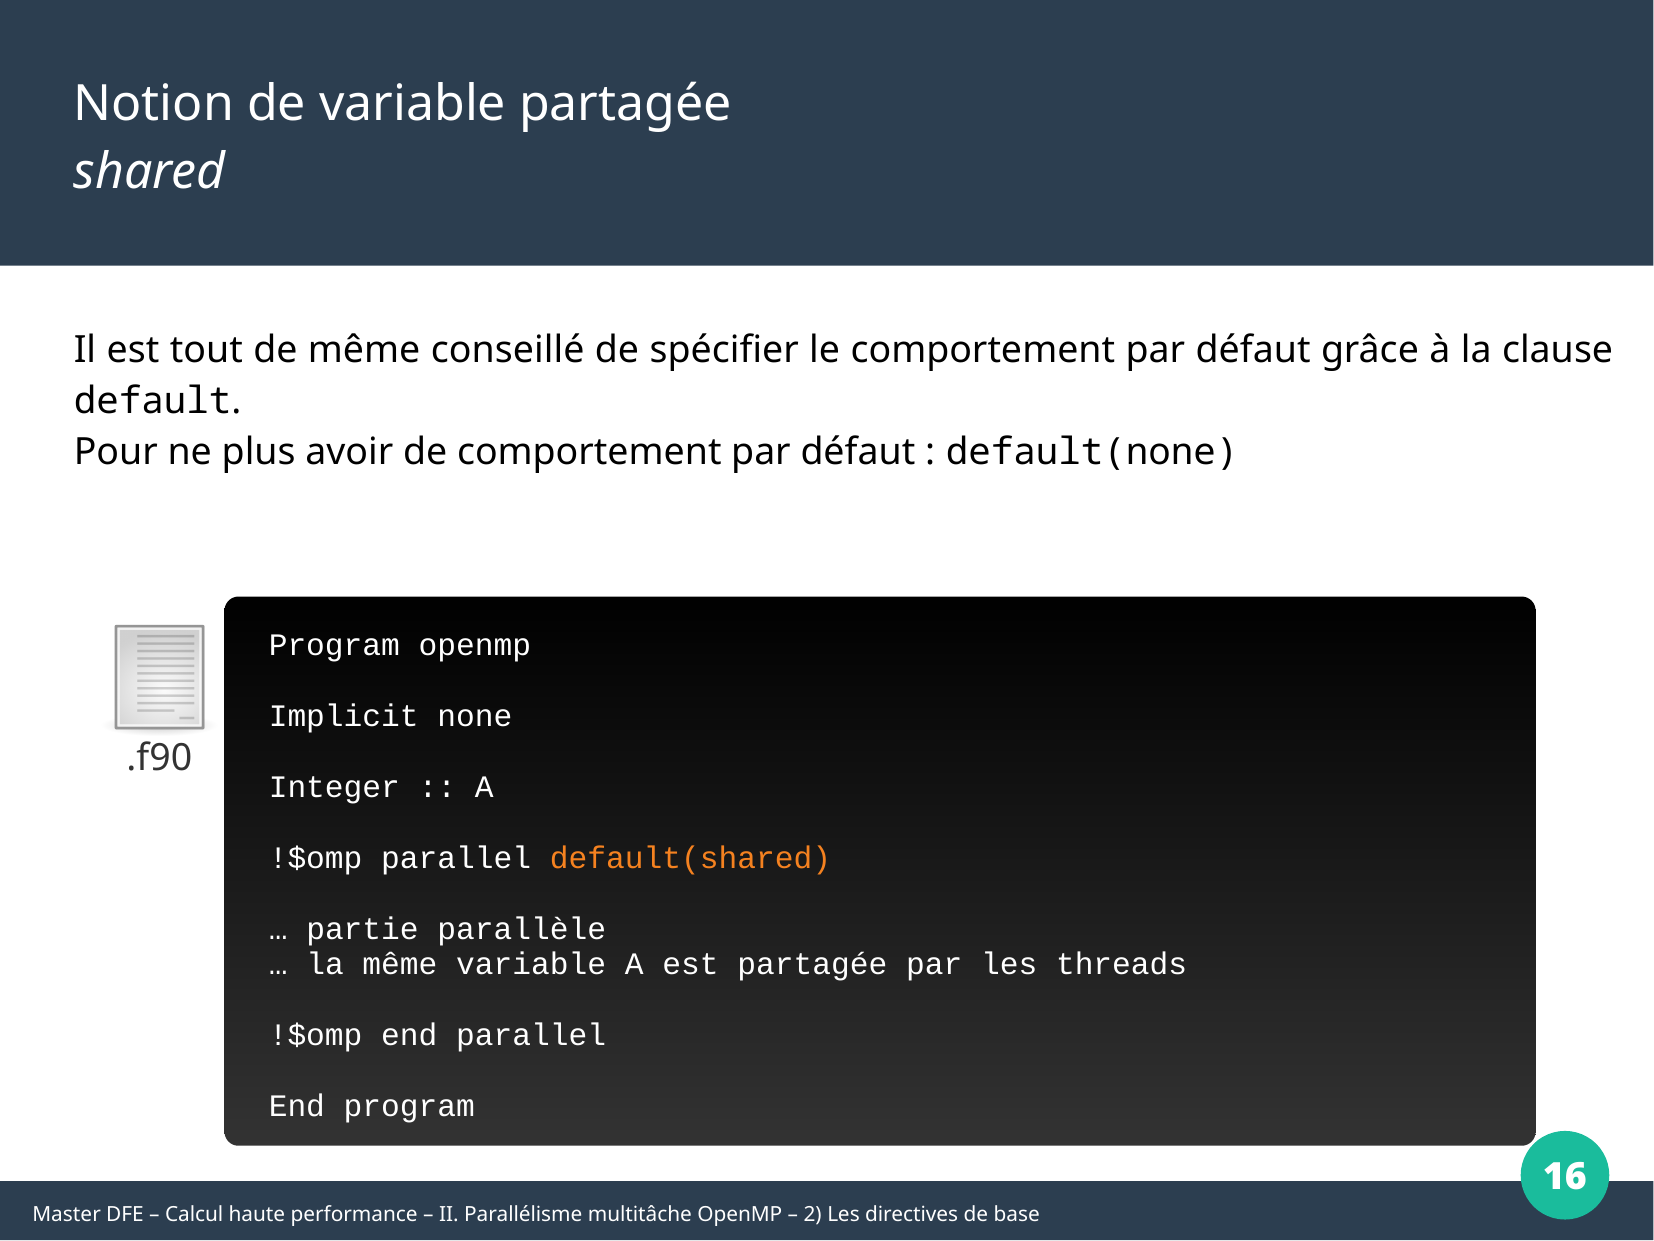

Notion de variable partagée
shared
Il est tout de même conseillé de spécifier le comportement par défaut grâce à la clause default.
Pour ne plus avoir de comportement par défaut : default(none)
Program openmp
Implicit none
Integer :: A
!$omp parallel default(shared)
… partie parallèle
… la même variable A est partagée par les threads
!$omp end parallel
End program
.f90
16
Master DFE – Calcul haute performance – II. Parallélisme multitâche OpenMP – 2) Les directives de base